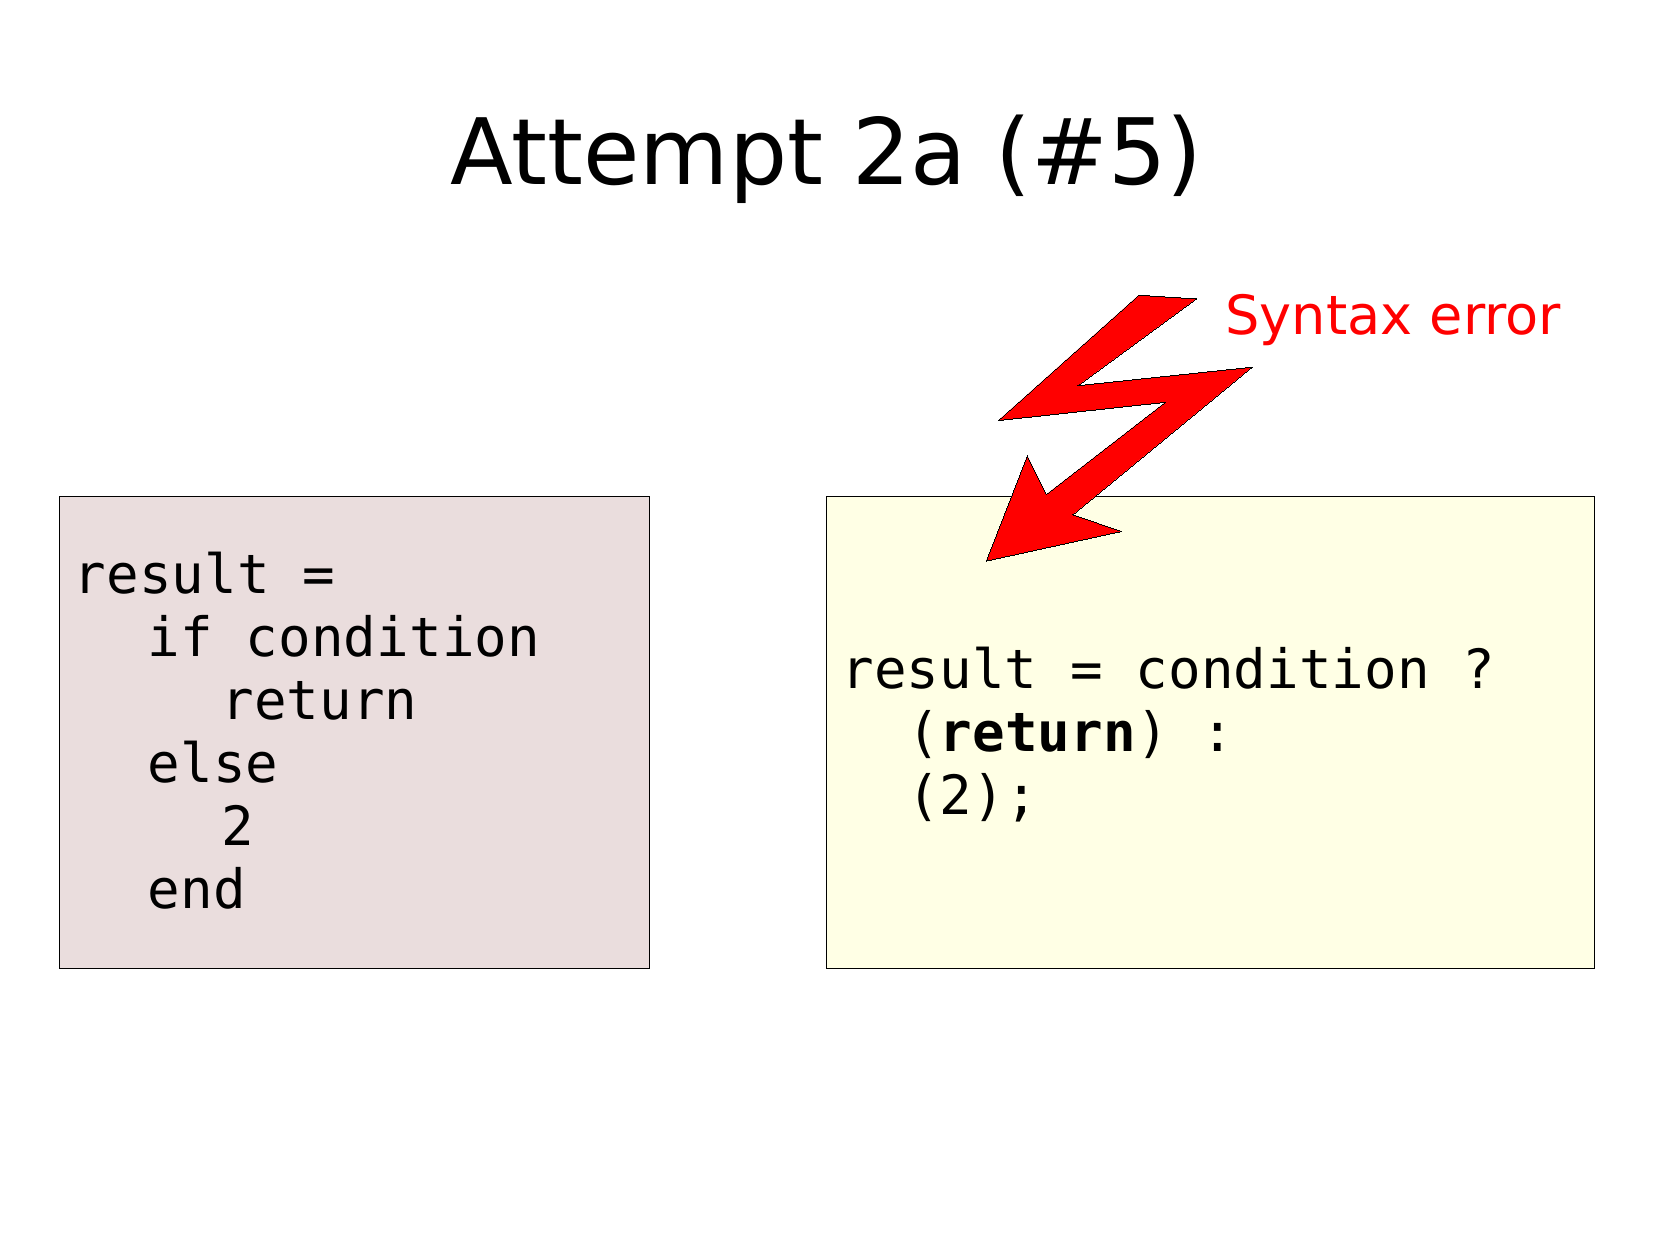

# Attempt 2a (#5)
Syntax error
result =
	if condition
		return
	else
		2
	end
result = condition ?
 (return) :
 (2);